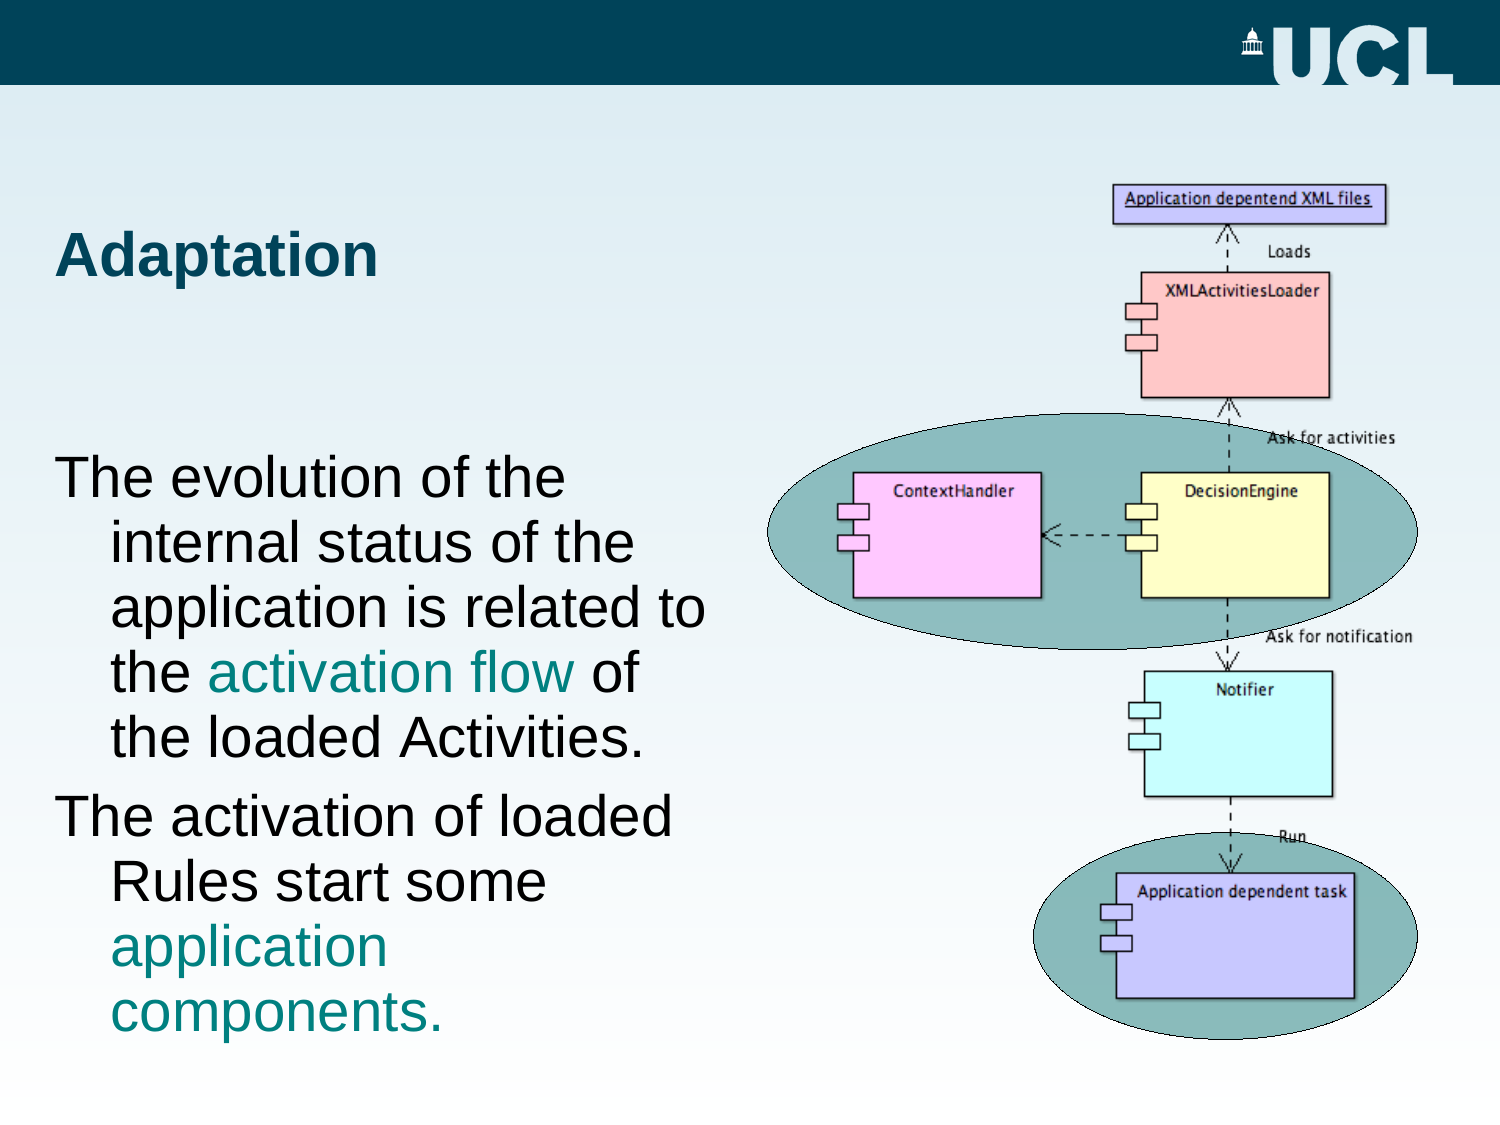

# Adaptation
The evolution of the internal status of the application is related to the activation flow of the loaded Activities.
The activation of loaded Rules start some application components.